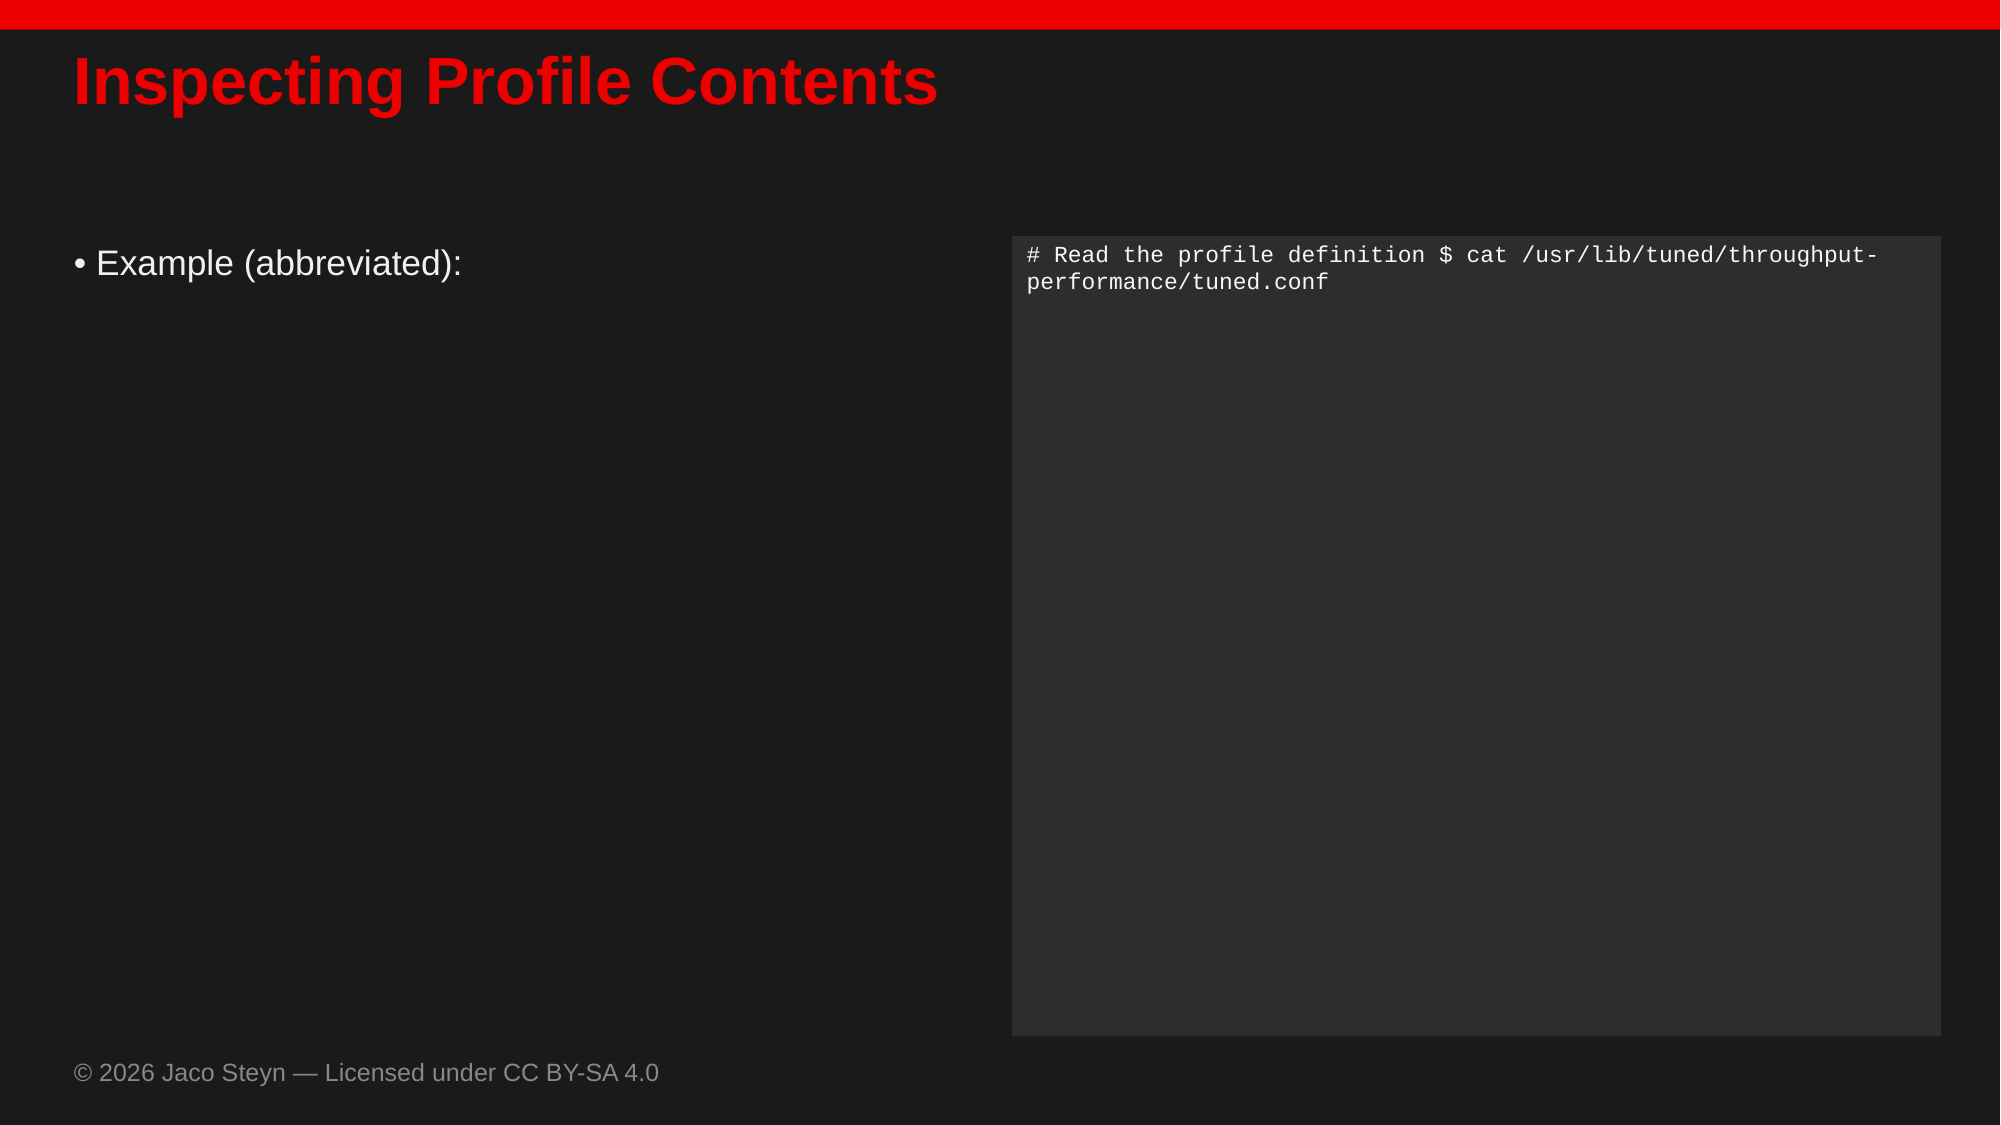

Inspecting Profile Contents
• Example (abbreviated):
# Read the profile definition $ cat /usr/lib/tuned/throughput-performance/tuned.conf
© 2026 Jaco Steyn — Licensed under CC BY-SA 4.0